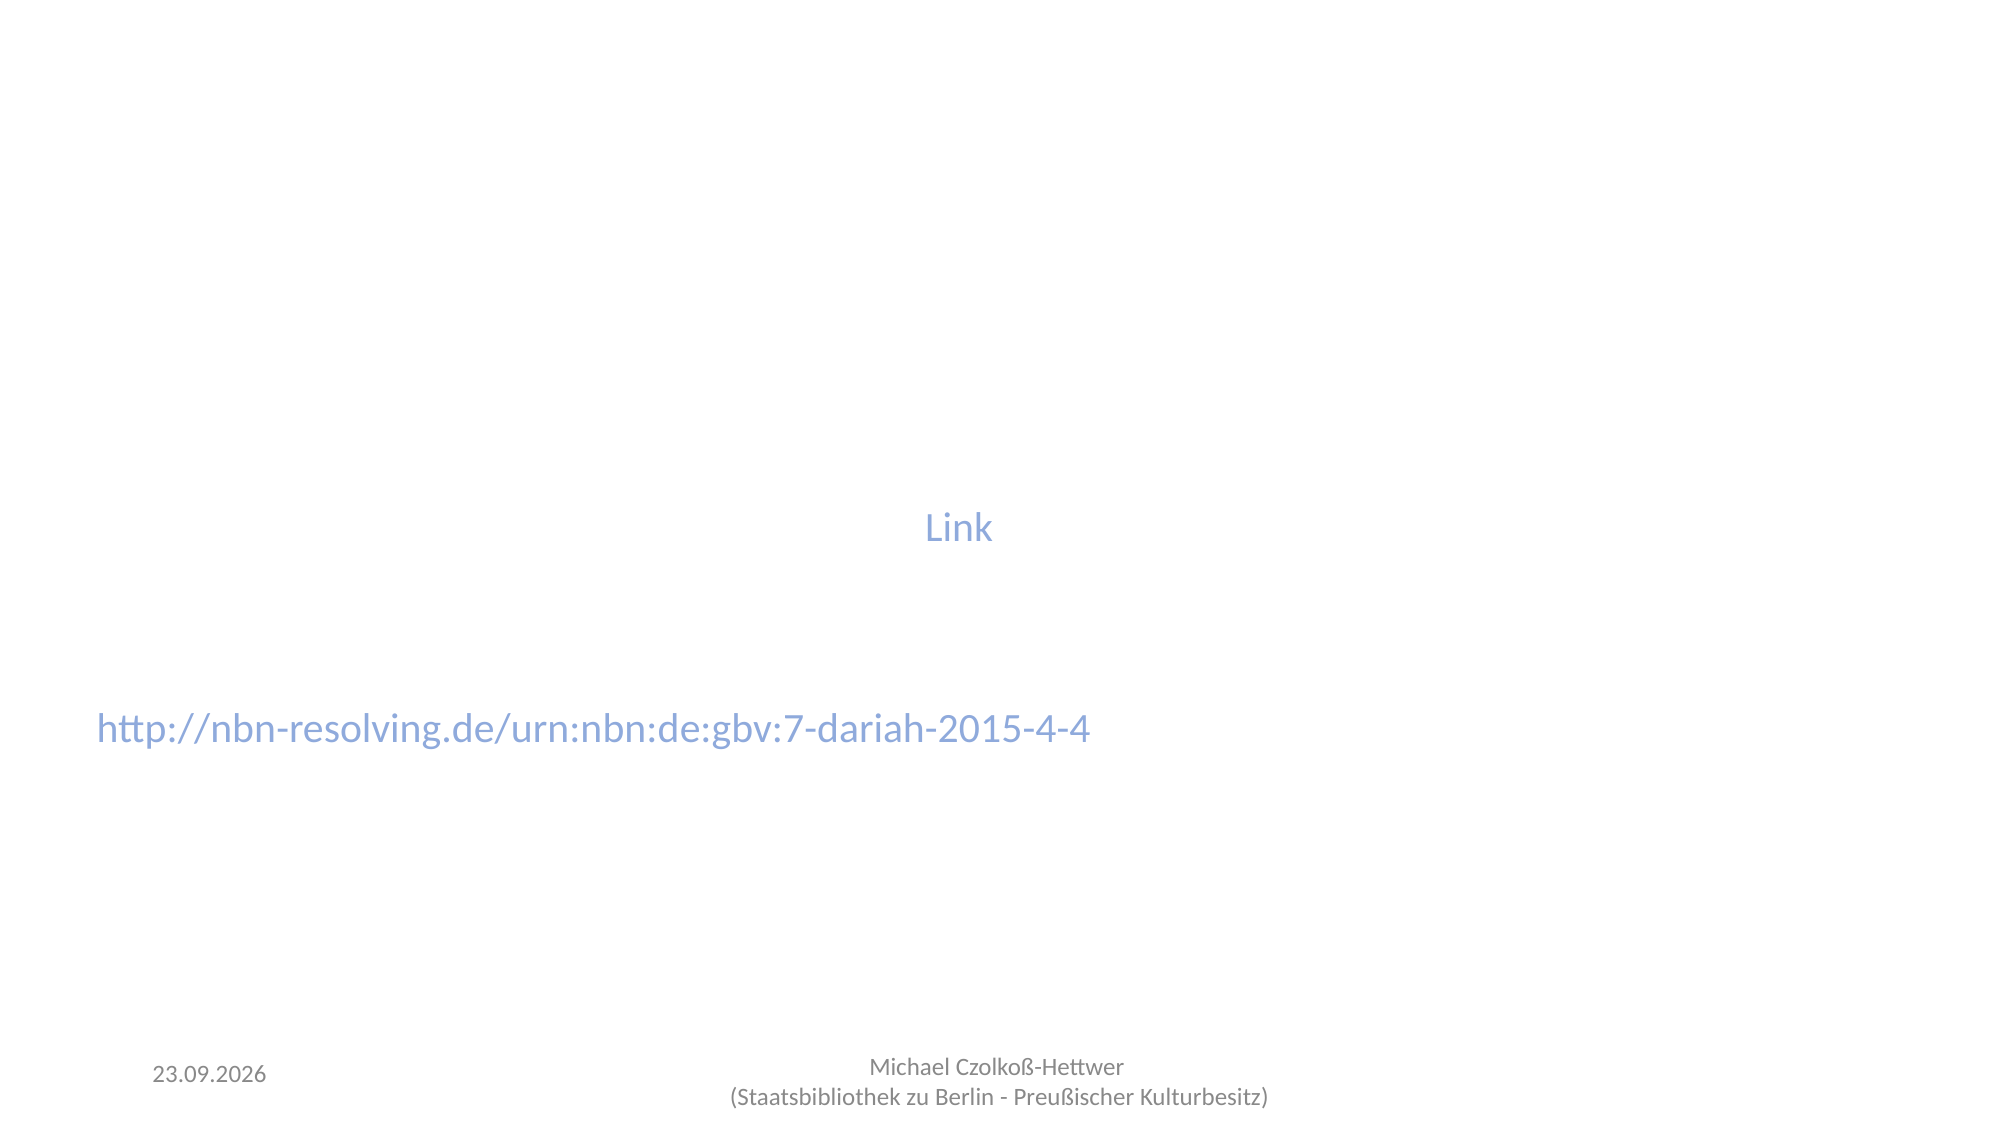

# Zitierte Literatur
Peter Andorfer: Forschungsdaten in den (digitalen) Geisteswissenschaften. Versuch einer Konkretisierung (DARIAH-DE Working Papers, Nr. 14), Göttingen 2015 (URN: urn:nbn:de:gbv:7-dariah-2015-7-2).
Johannes Paulmann / Eva Schlotheuber: Digitale Wissensordnung und Datenqualität: Herausforderungen, Anforderungen und Beitrag historisch arbeitender Wissenschaften, in: Archivar. Zeitschrift für Archivwesen 73/1 (2020), S. 9–12 (Link).
Johanna Puhl / Peter Andorfer / Mareike Höckendorff / Stefan Schmunk / Juliane Stiller / Klaus Thoden: Diskussion und Definition eines Research Data LifeCycle für die digitalen Geisteswissenschaften (DARIAH-DE Working Papers, Nr. 11), Göttingen 2015 (URN: http://nbn-resolving.de/urn:nbn:de:gbv:7-dariah-2015-4-4).
Die zitierten Dokumente (sowie weitere Materialien und Informationen) der Deutschen Forschungsgemeinschaft DFG finden Sie unter diesem Link.
Michael Czolkoß-Hettwer
(Staatsbibliothek zu Berlin - Preußischer Kulturbesitz)